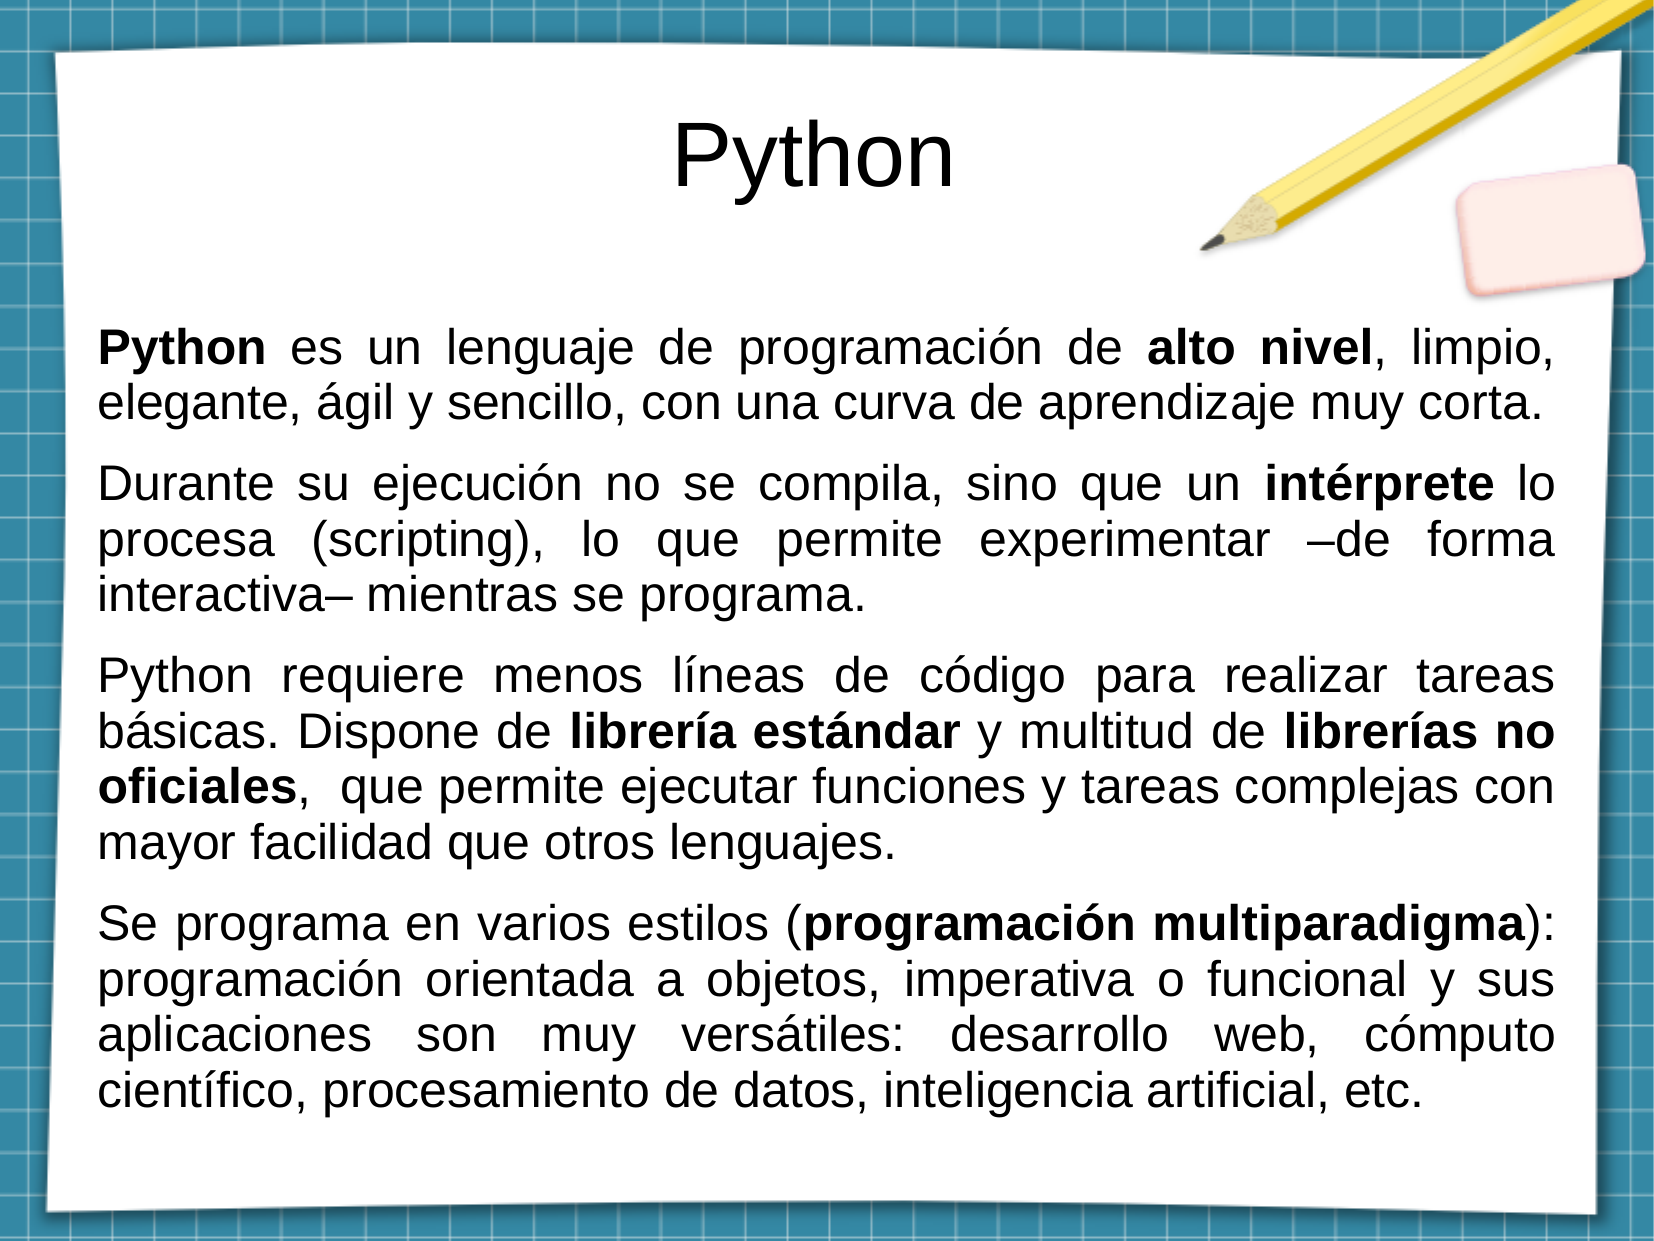

# Python
Python es un lenguaje de programación de alto nivel, limpio, elegante, ágil y sencillo, con una curva de aprendizaje muy corta.
Durante su ejecución no se compila, sino que un intérprete lo procesa (scripting), lo que permite experimentar –de forma interactiva– mientras se programa.
Python requiere menos líneas de código para realizar tareas básicas. Dispone de librería estándar y multitud de librerías no oficiales,  que permite ejecutar funciones y tareas complejas con mayor facilidad que otros lenguajes.
Se programa en varios estilos (programación multiparadigma): programación orientada a objetos, imperativa o funcional y sus aplicaciones son muy versátiles: desarrollo web, cómputo científico, procesamiento de datos, inteligencia artificial, etc.